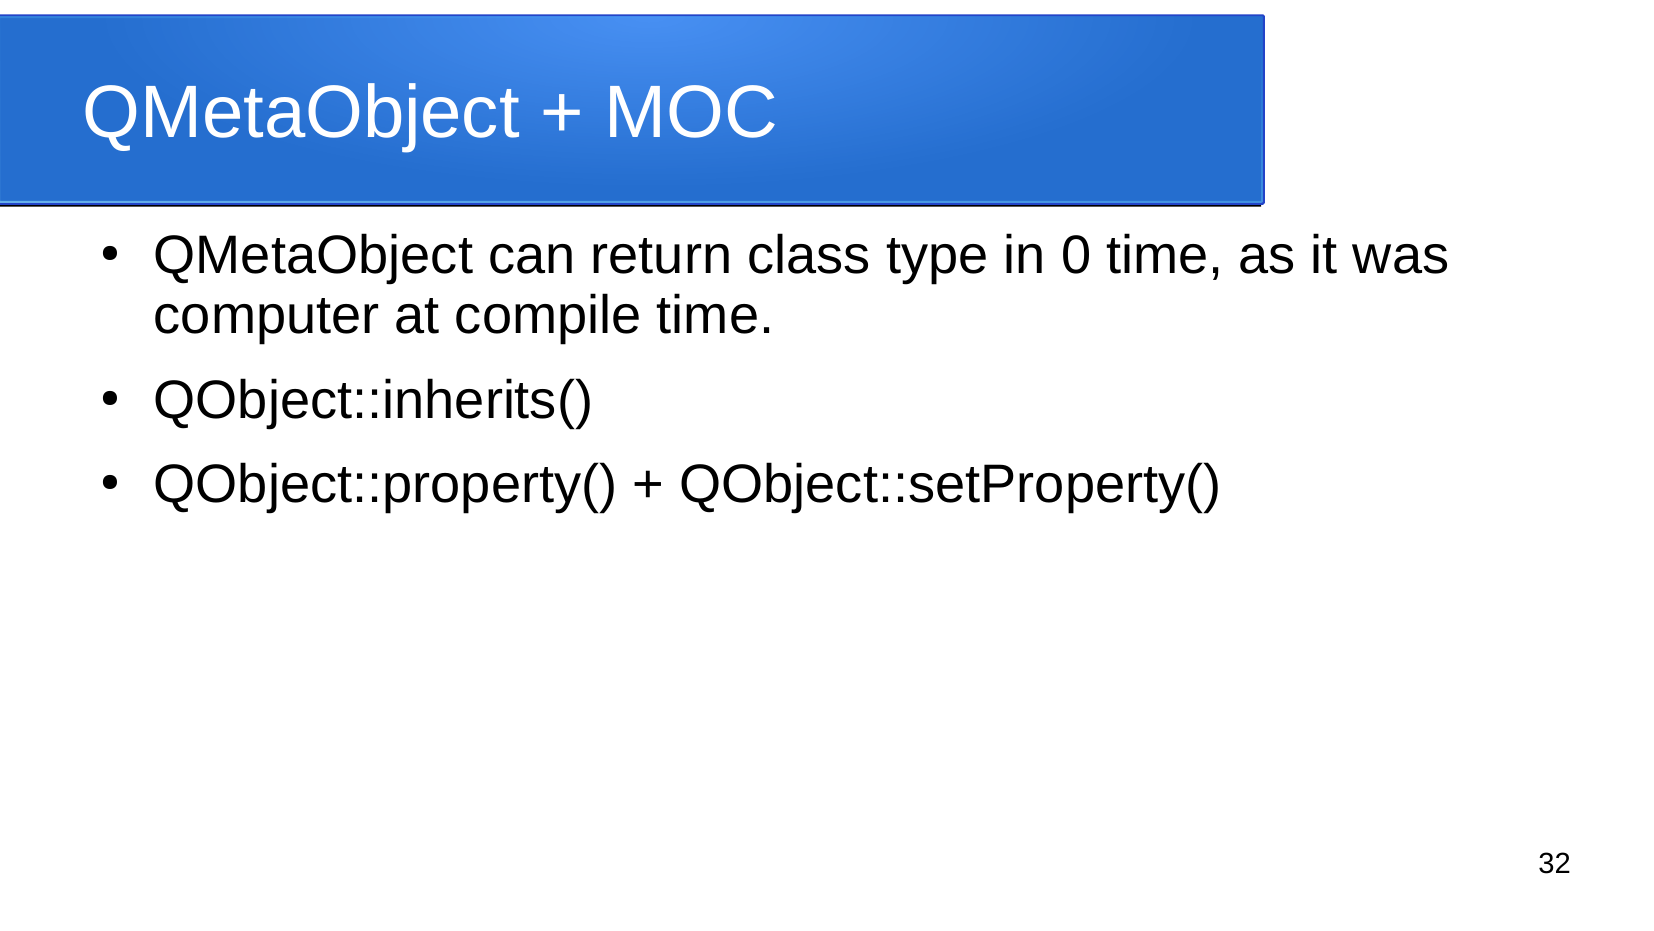

# QMetaObject + MOC
QMetaObject can return class type in 0 time, as it was computer at compile time.
QObject::inherits()
QObject::property() + QObject::setProperty()
32